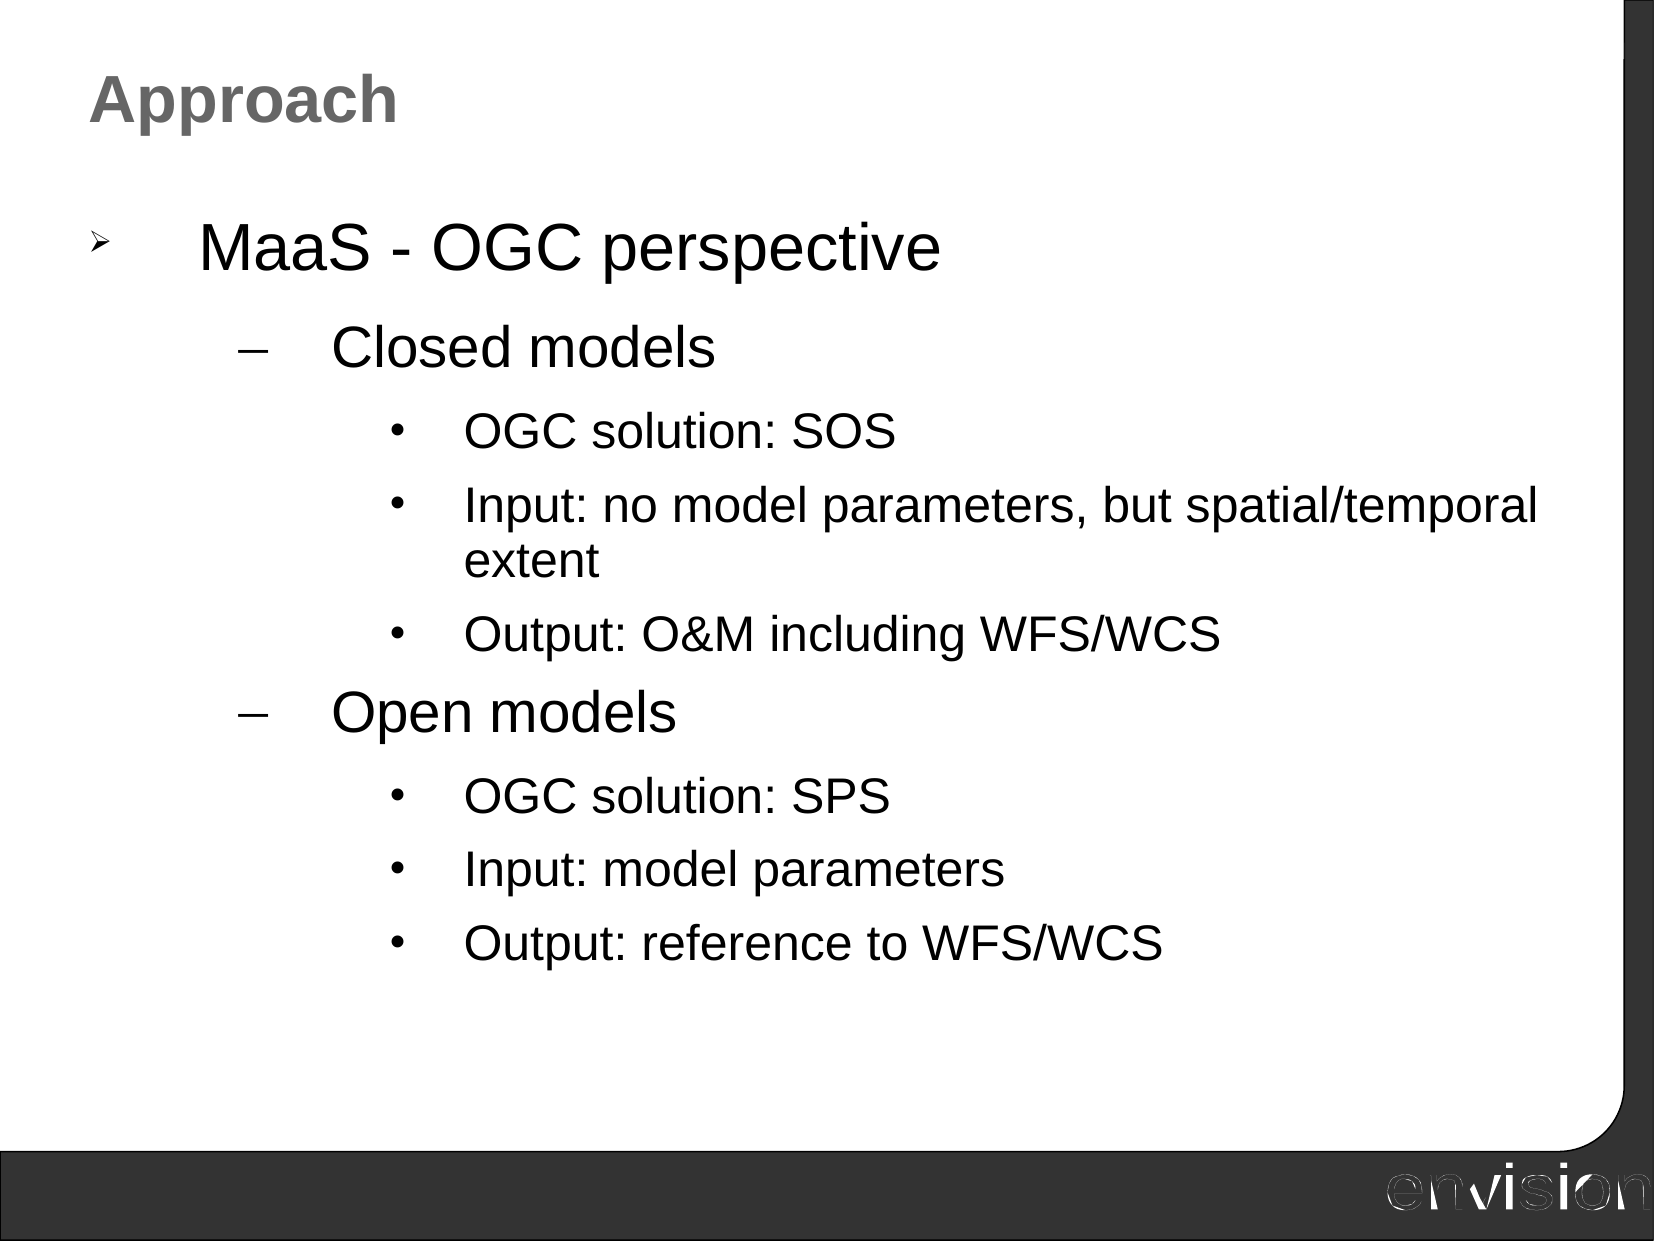

# Approach
MaaS - OGC perspective
Closed models
OGC solution: SOS
Input: no model parameters, but spatial/temporal extent
Output: O&M including WFS/WCS
Open models
OGC solution: SPS
Input: model parameters
Output: reference to WFS/WCS